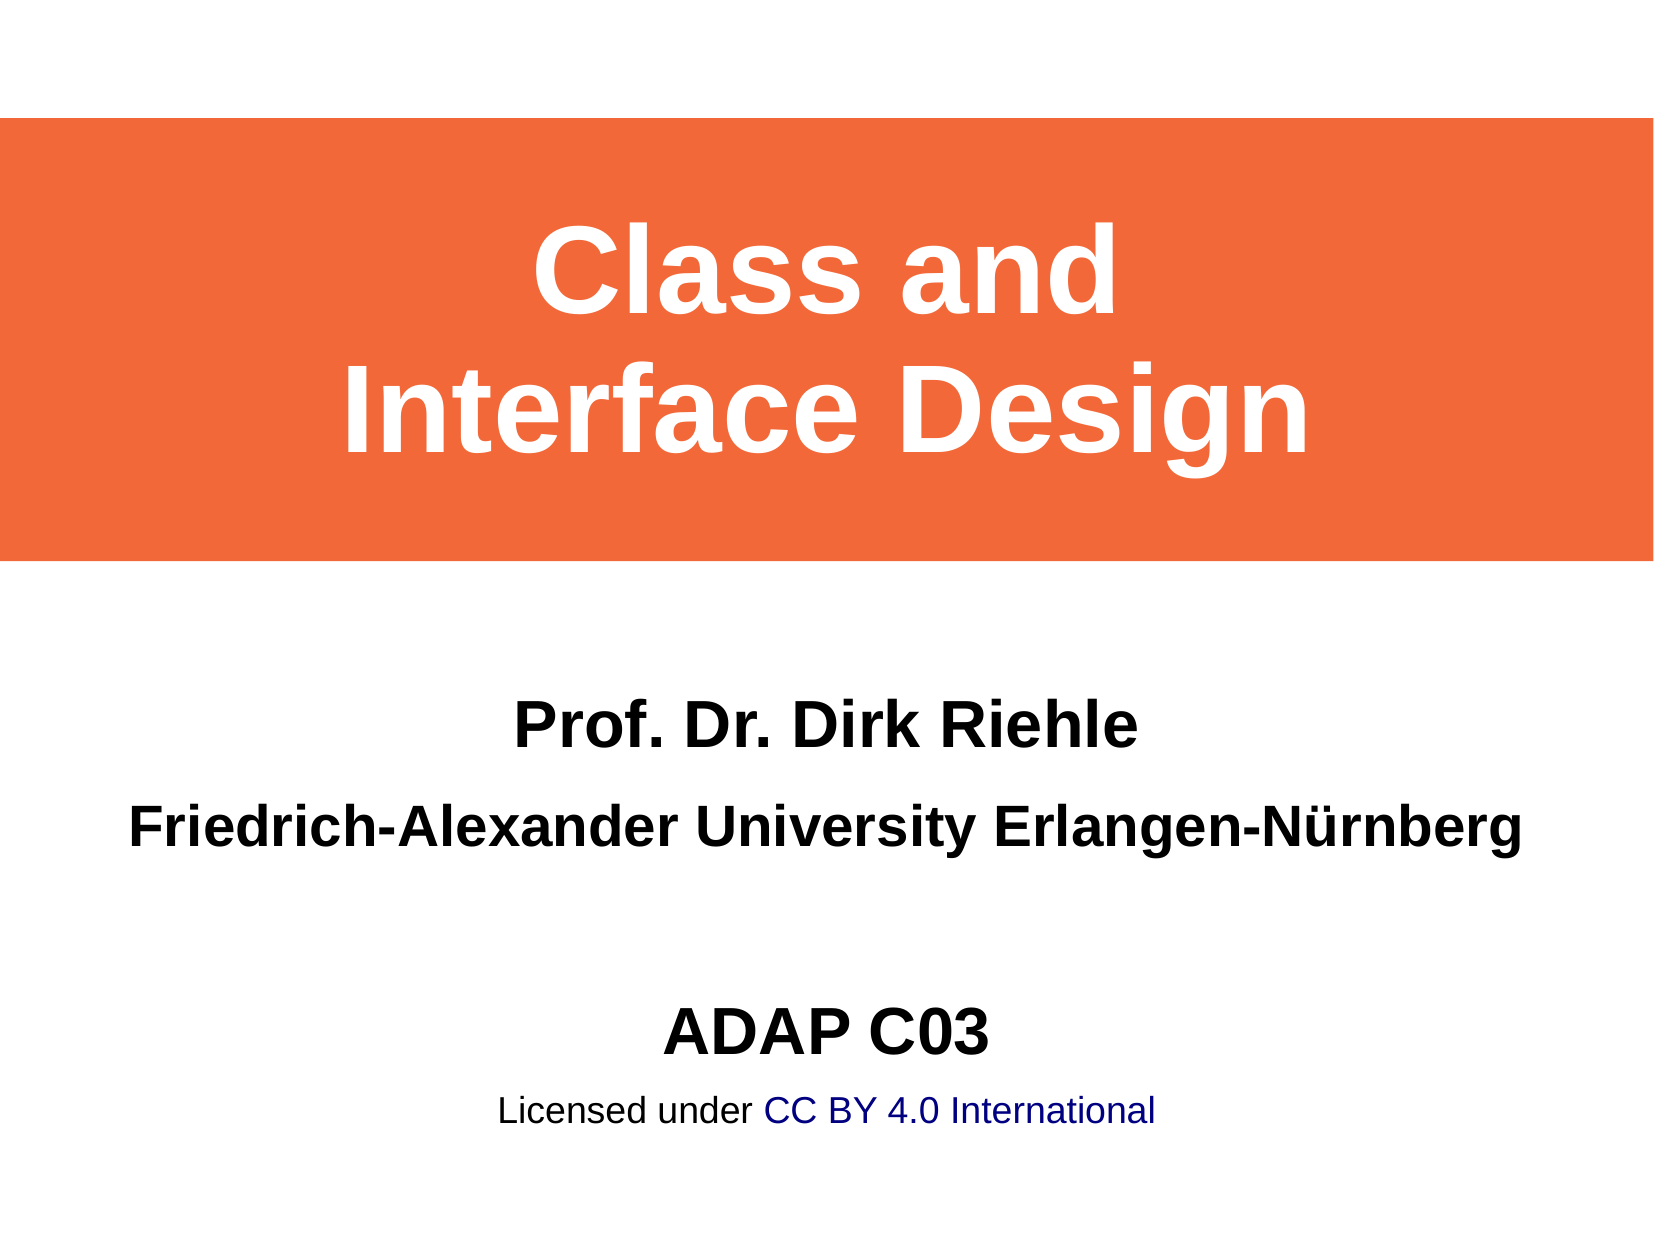

# Class and Interface Design
Prof. Dr. Dirk Riehle
Friedrich-Alexander University Erlangen-Nürnberg
ADAP C03
Licensed under CC BY 4.0 International
Advanced Design and Programming
© 2018 Dirk Riehle - All Rights Reserved
1